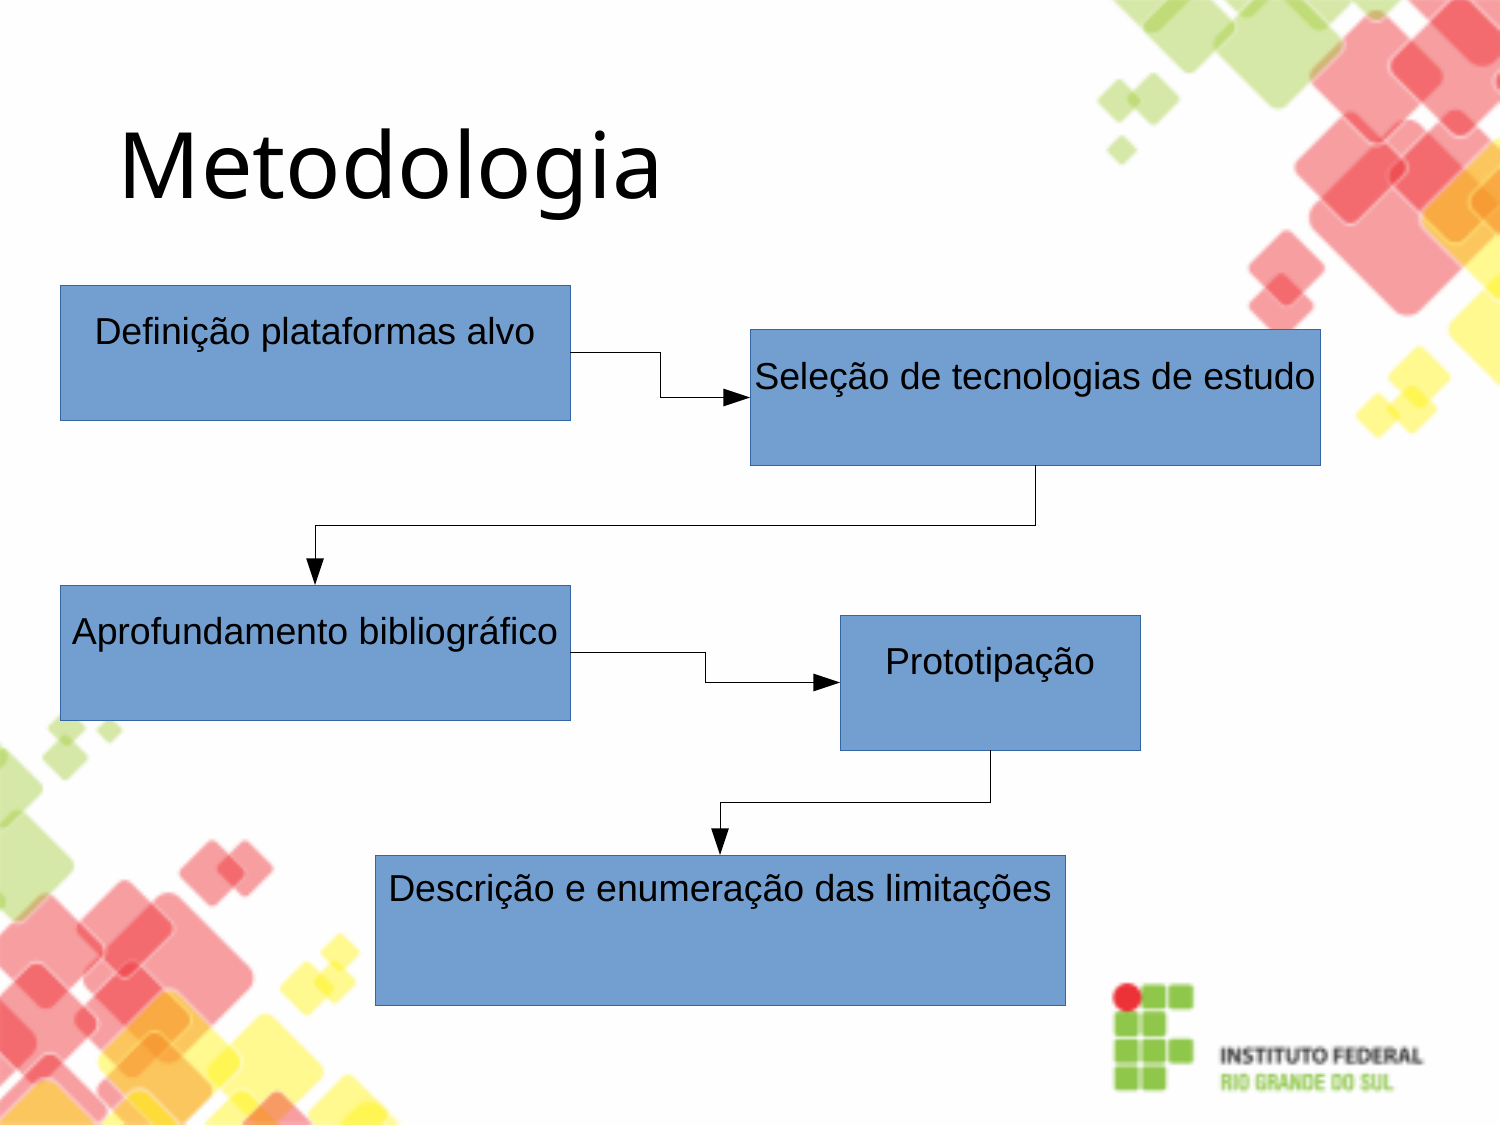

Metodologia
Definição plataformas alvo
Seleção de tecnologias de estudo
Aprofundamento bibliográfico
Prototipação
Descrição e enumeração das limitações